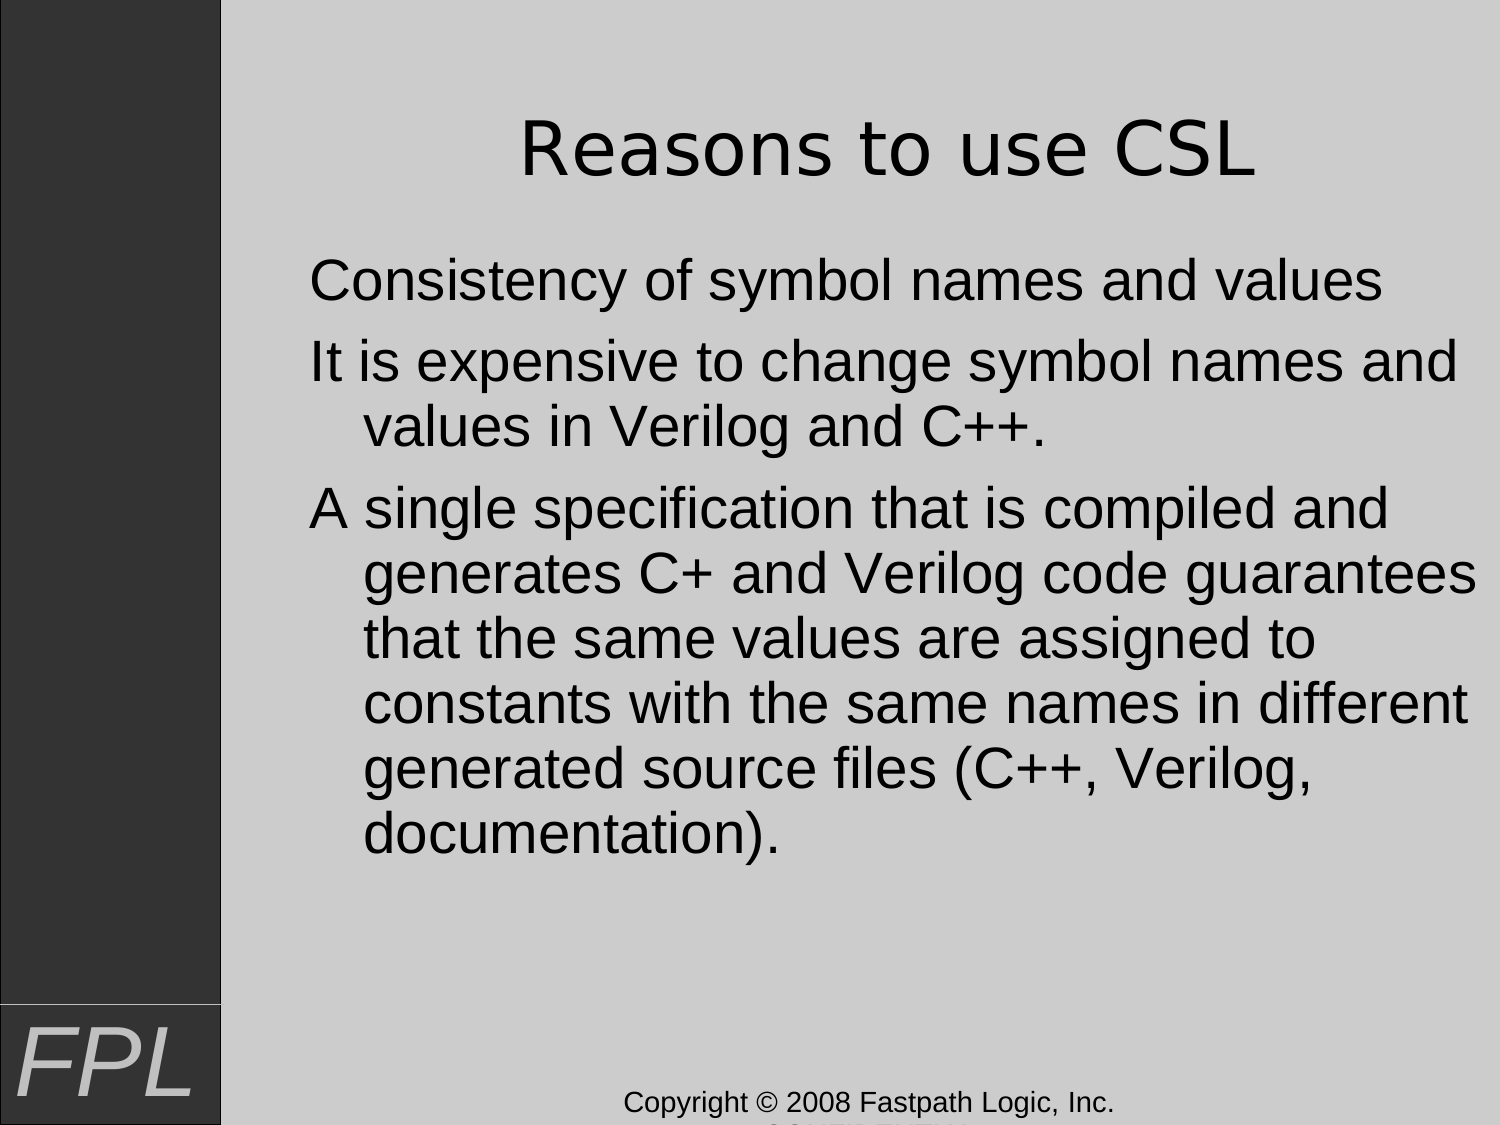

# Reasons to use CSL
Consistency of symbol names and values
It is expensive to change symbol names and values in Verilog and C++.
A single specification that is compiled and generates C+ and Verilog code guarantees that the same values are assigned to constants with the same names in different generated source files (C++, Verilog, documentation).